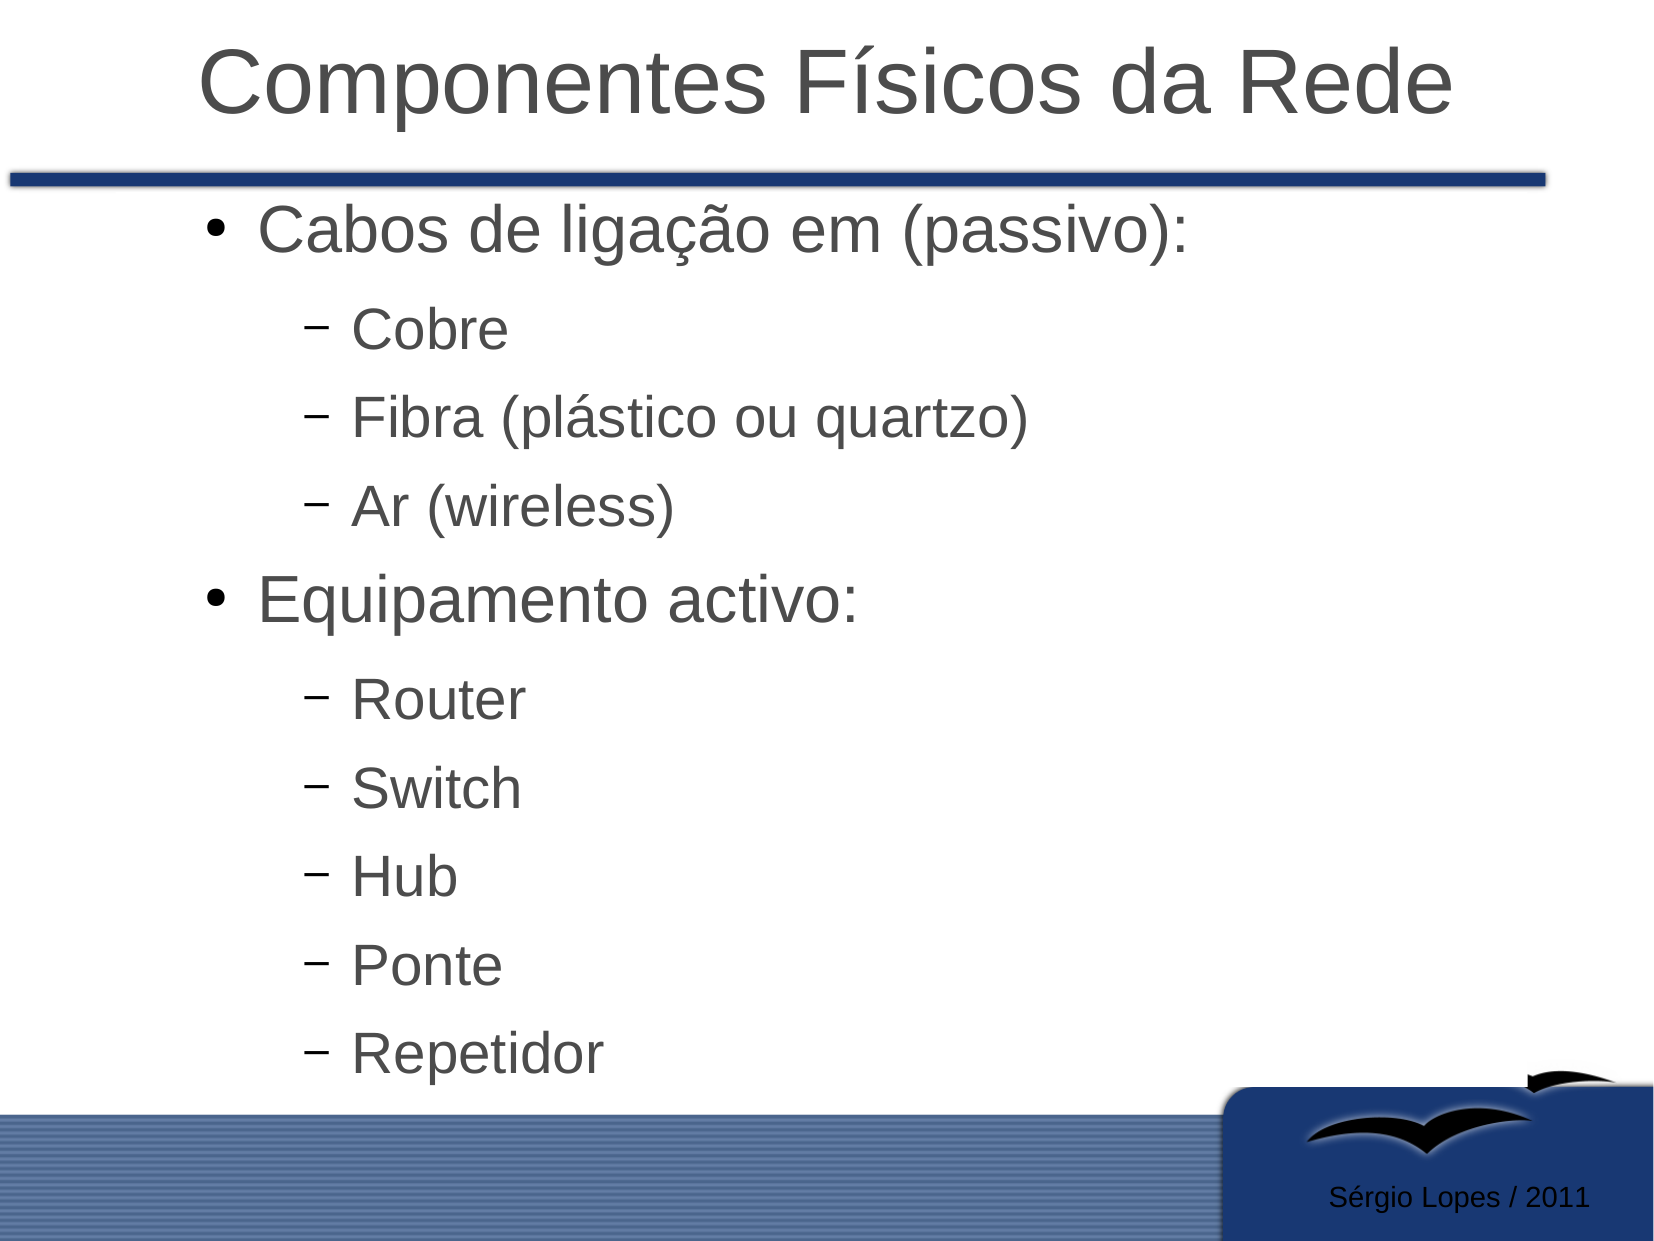

# Componentes Físicos da Rede
Cabos de ligação em (passivo):
Cobre
Fibra (plástico ou quartzo)
Ar (wireless)
Equipamento activo:
Router
Switch
Hub
Ponte
Repetidor
Sérgio Lopes / 2011